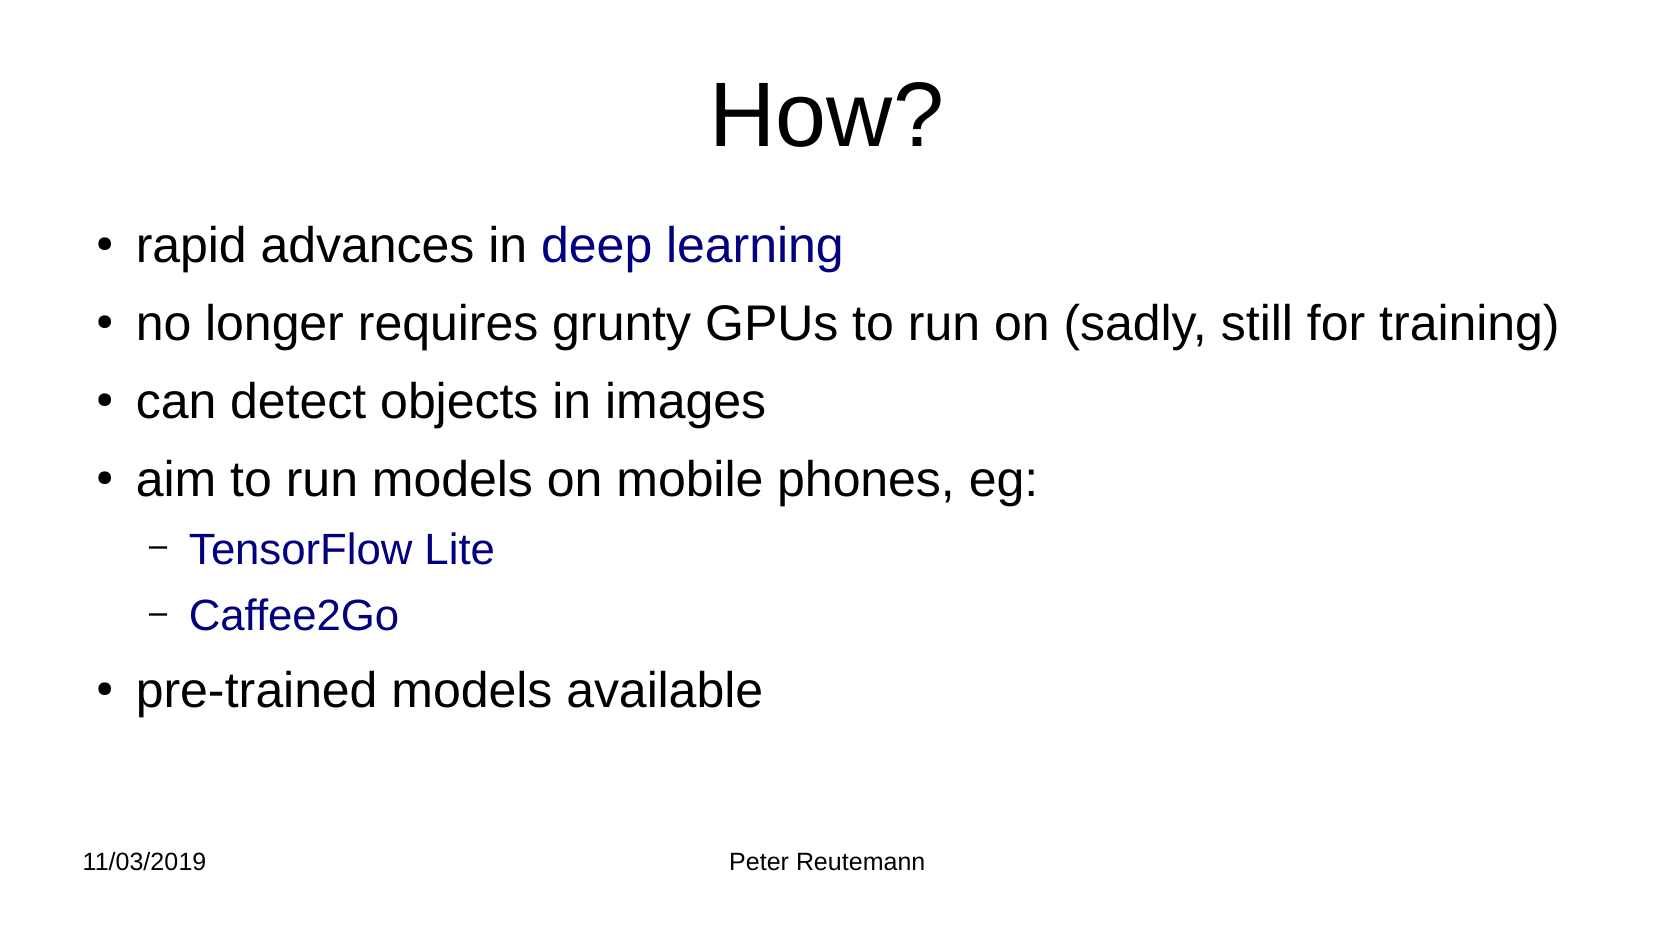

# How?
rapid advances in deep learning
no longer requires grunty GPUs to run on (sadly, still for training)
can detect objects in images
aim to run models on mobile phones, eg:
TensorFlow Lite
Caffee2Go
pre-trained models available
11/03/2019
Peter Reutemann